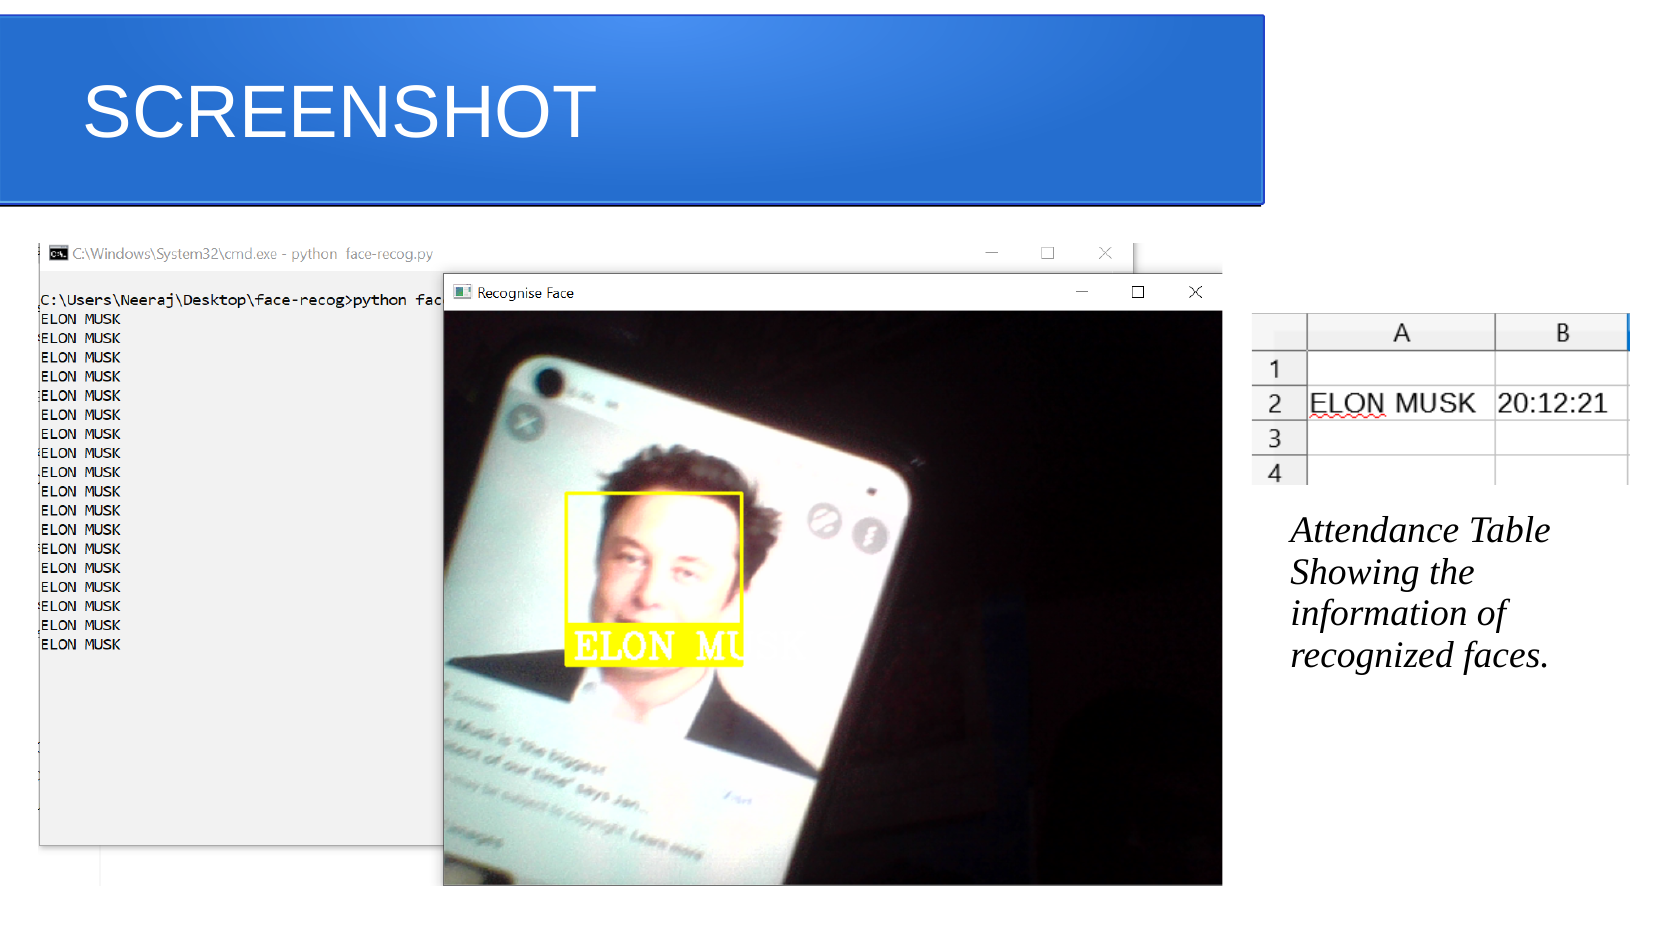

# SCREENSHOT
Attendance Table Showing the information of recognized faces.